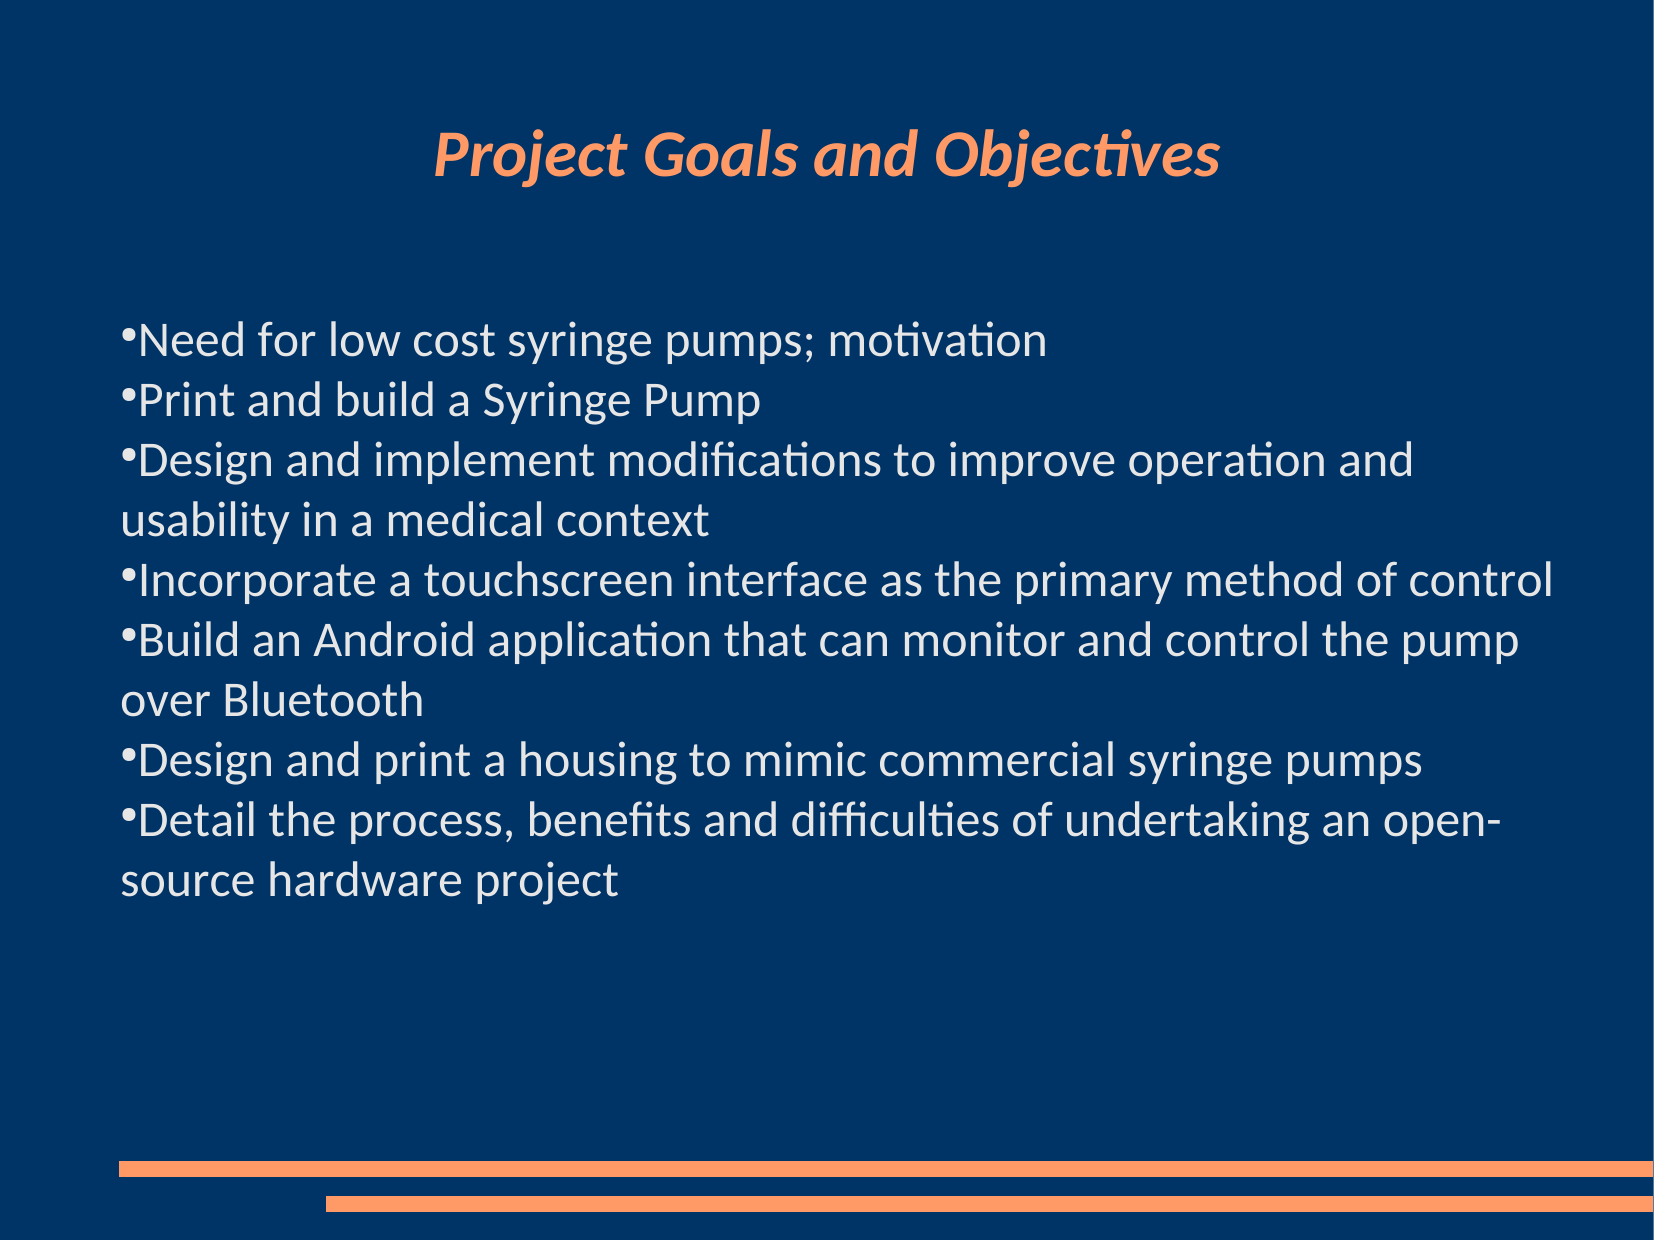

# Project Goals and Objectives
Need for low cost syringe pumps; motivation
Print and build a Syringe Pump
Design and implement modifications to improve operation and usability in a medical context
Incorporate a touchscreen interface as the primary method of control
Build an Android application that can monitor and control the pump over Bluetooth
Design and print a housing to mimic commercial syringe pumps
Detail the process, benefits and difficulties of undertaking an open-source hardware project